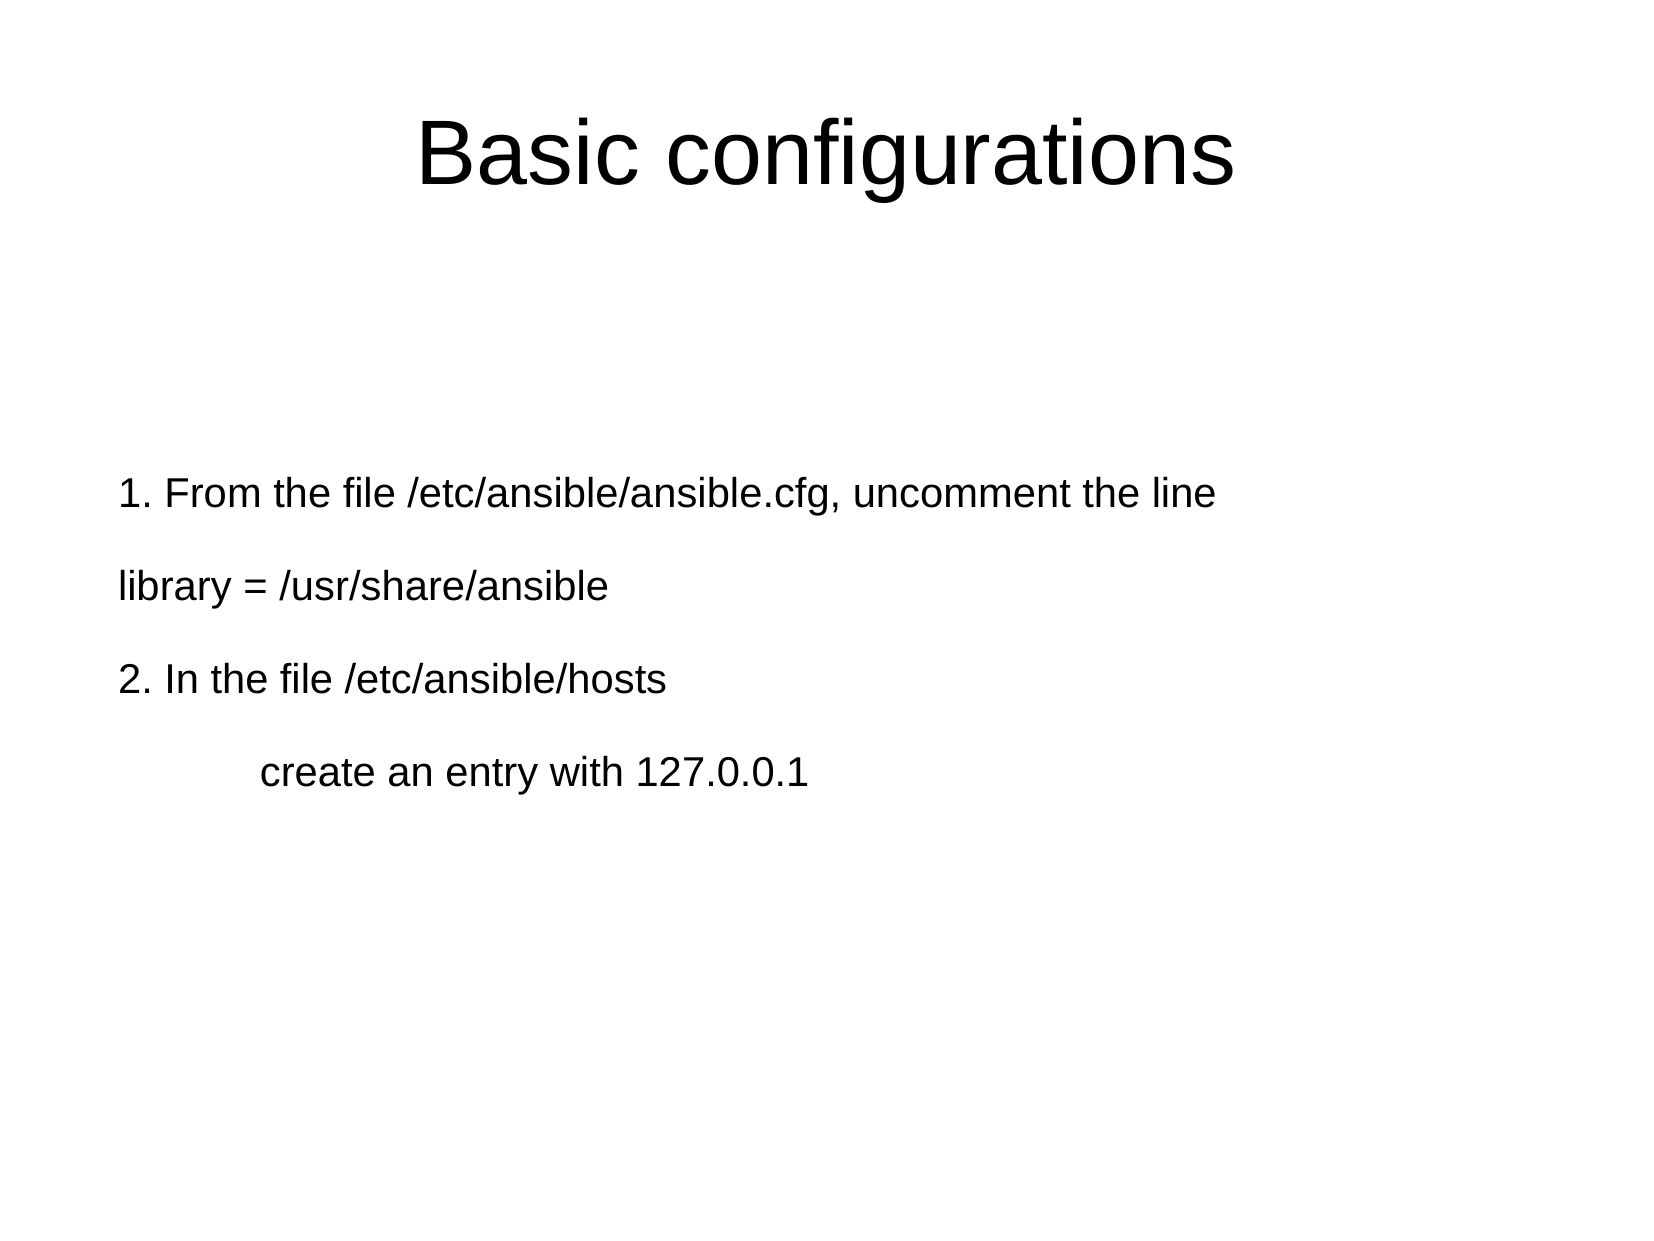

# Basic configurations
1. From the file /etc/ansible/ansible.cfg, uncomment the line
library = /usr/share/ansible
2. In the file /etc/ansible/hosts
create an entry with 127.0.0.1